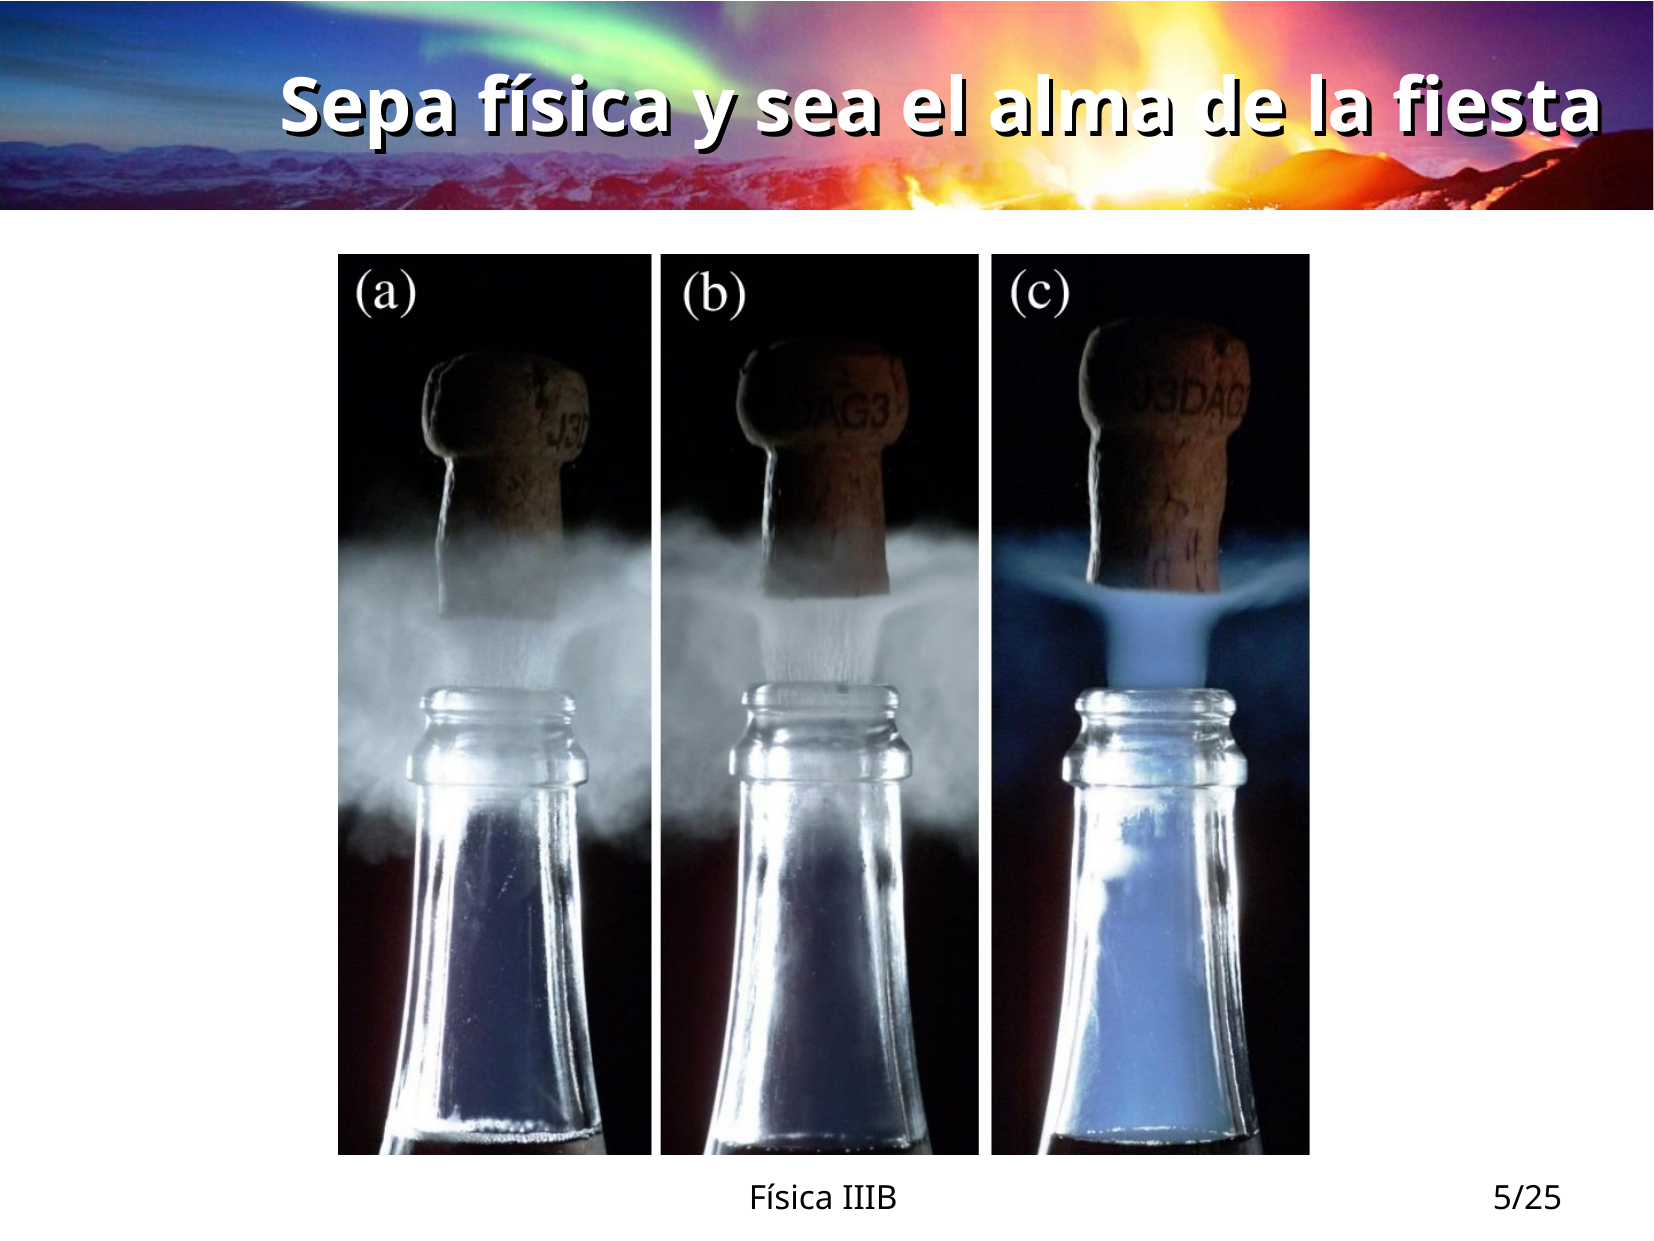

# Sepa física y sea el alma de la fiesta
Física IIIB
5